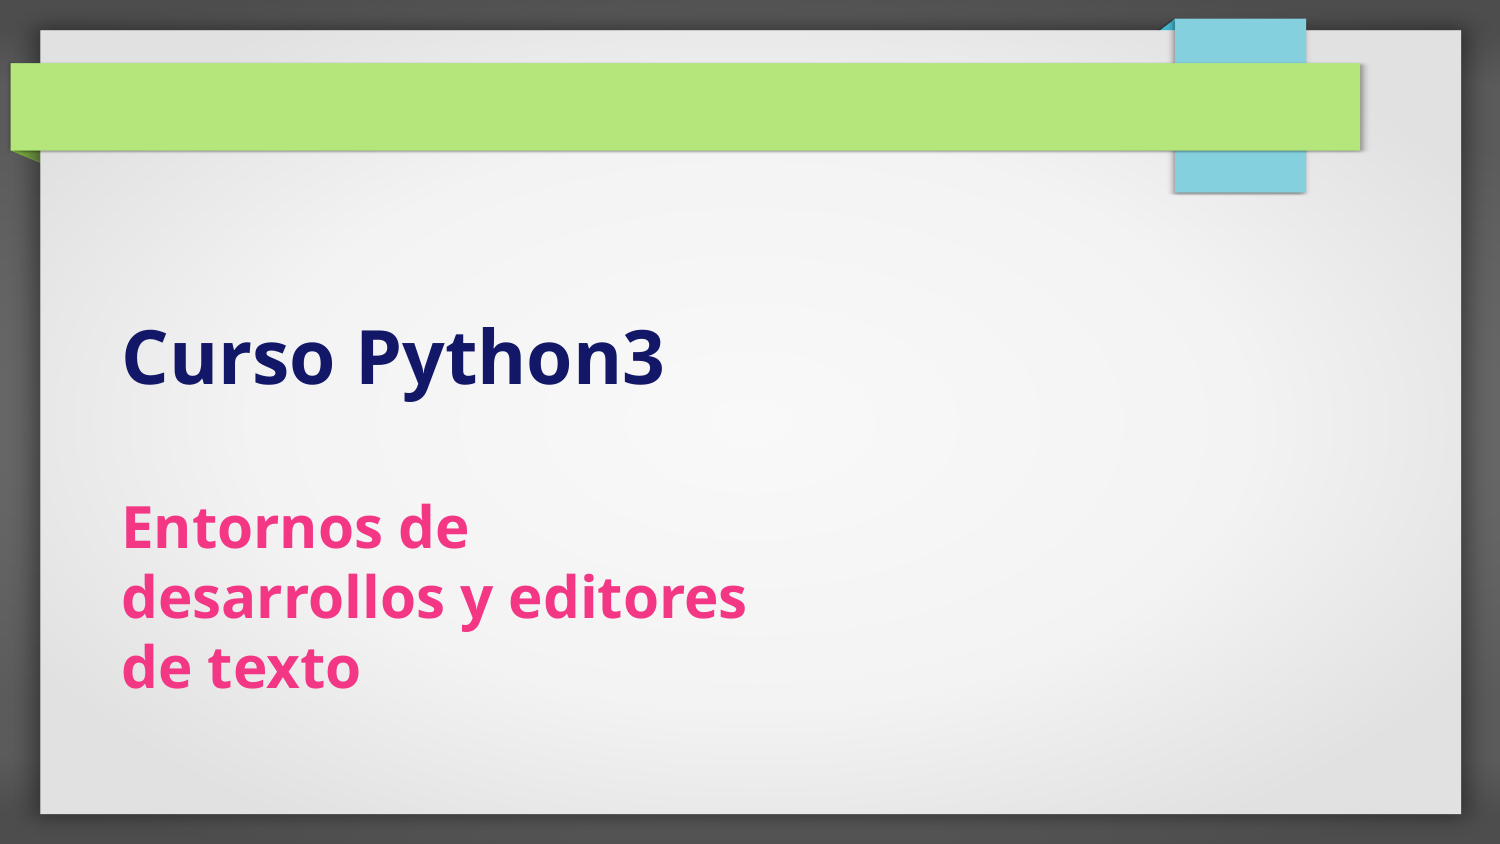

# Curso Python3 Entornos de desarrollos y editores de texto